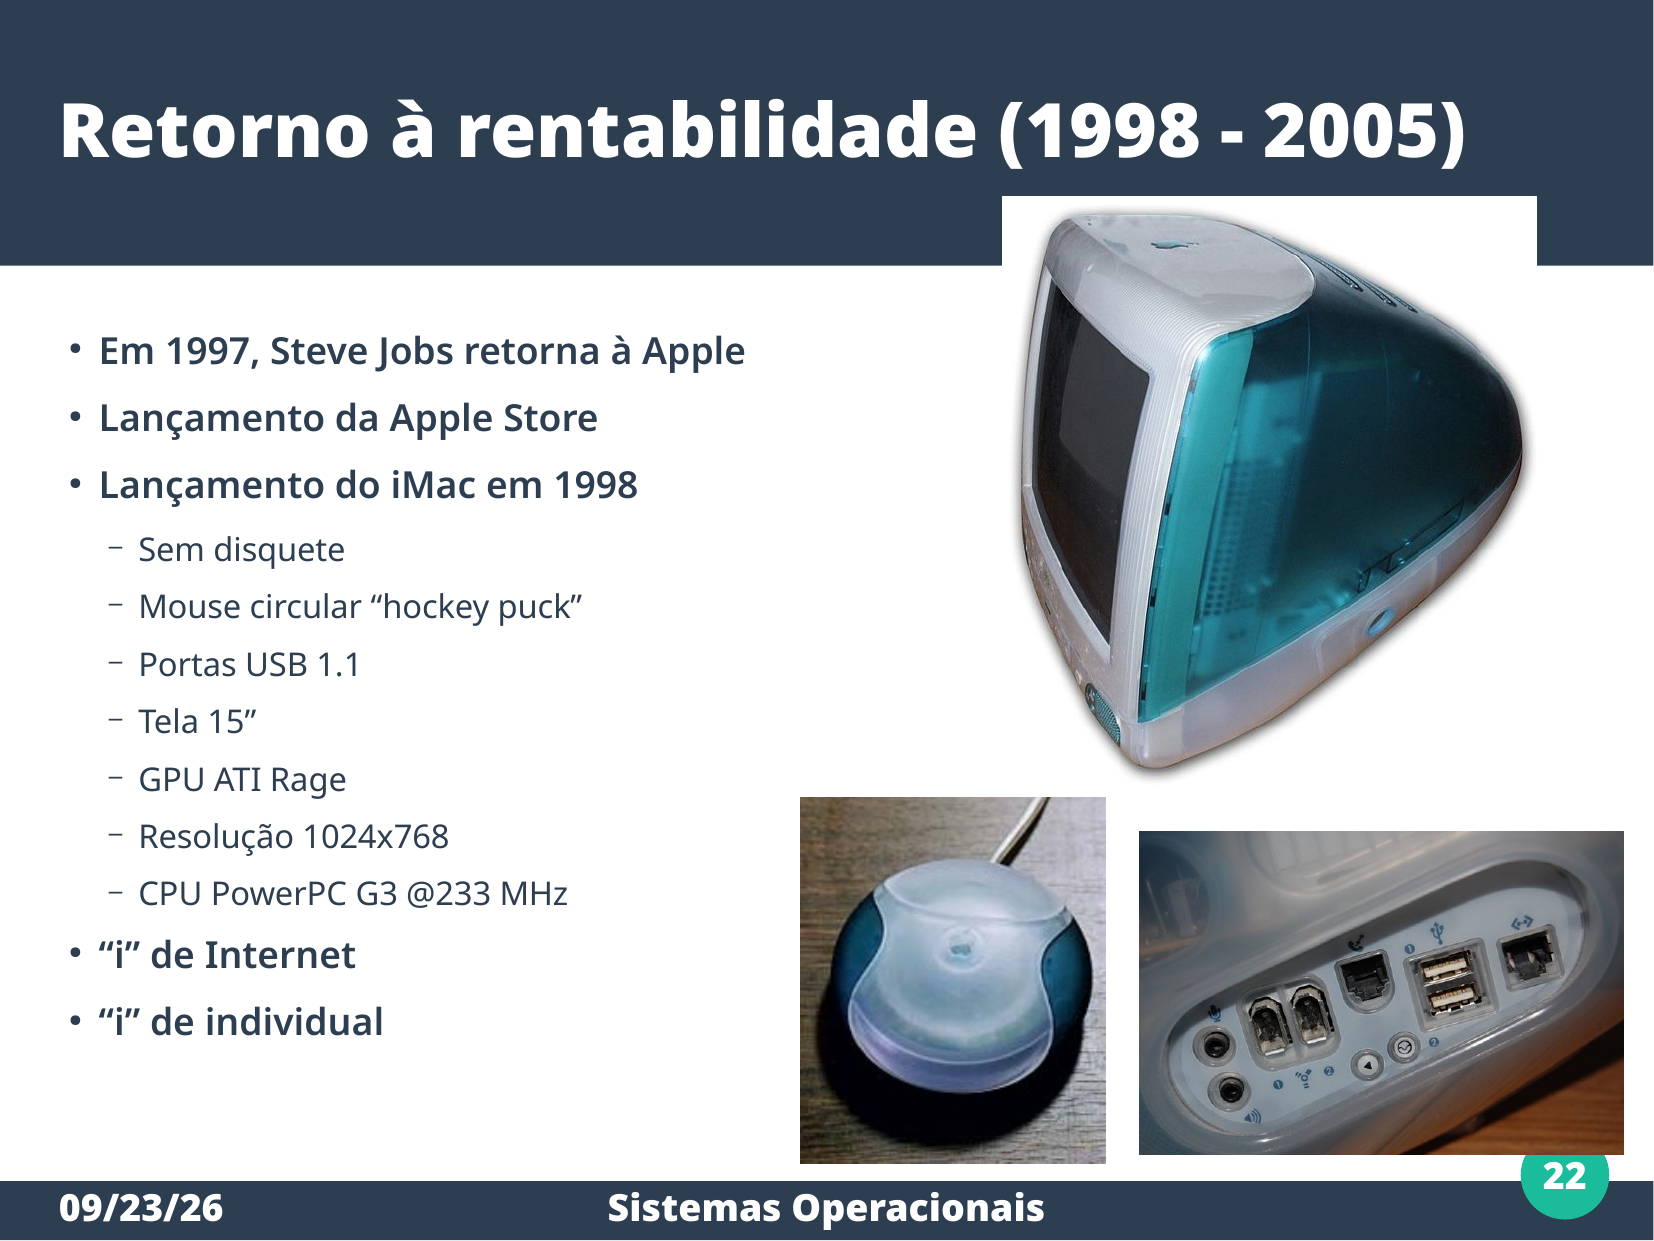

# Retorno à rentabilidade (1998 - 2005)
Em 1997, Steve Jobs retorna à Apple
Lançamento da Apple Store
Lançamento do iMac em 1998
Sem disquete
Mouse circular “hockey puck”
Portas USB 1.1
Tela 15”
GPU ATI Rage
Resolução 1024x768
CPU PowerPC G3 @233 MHz
“i” de Internet
“i” de individual
22
Sistemas Operacionais